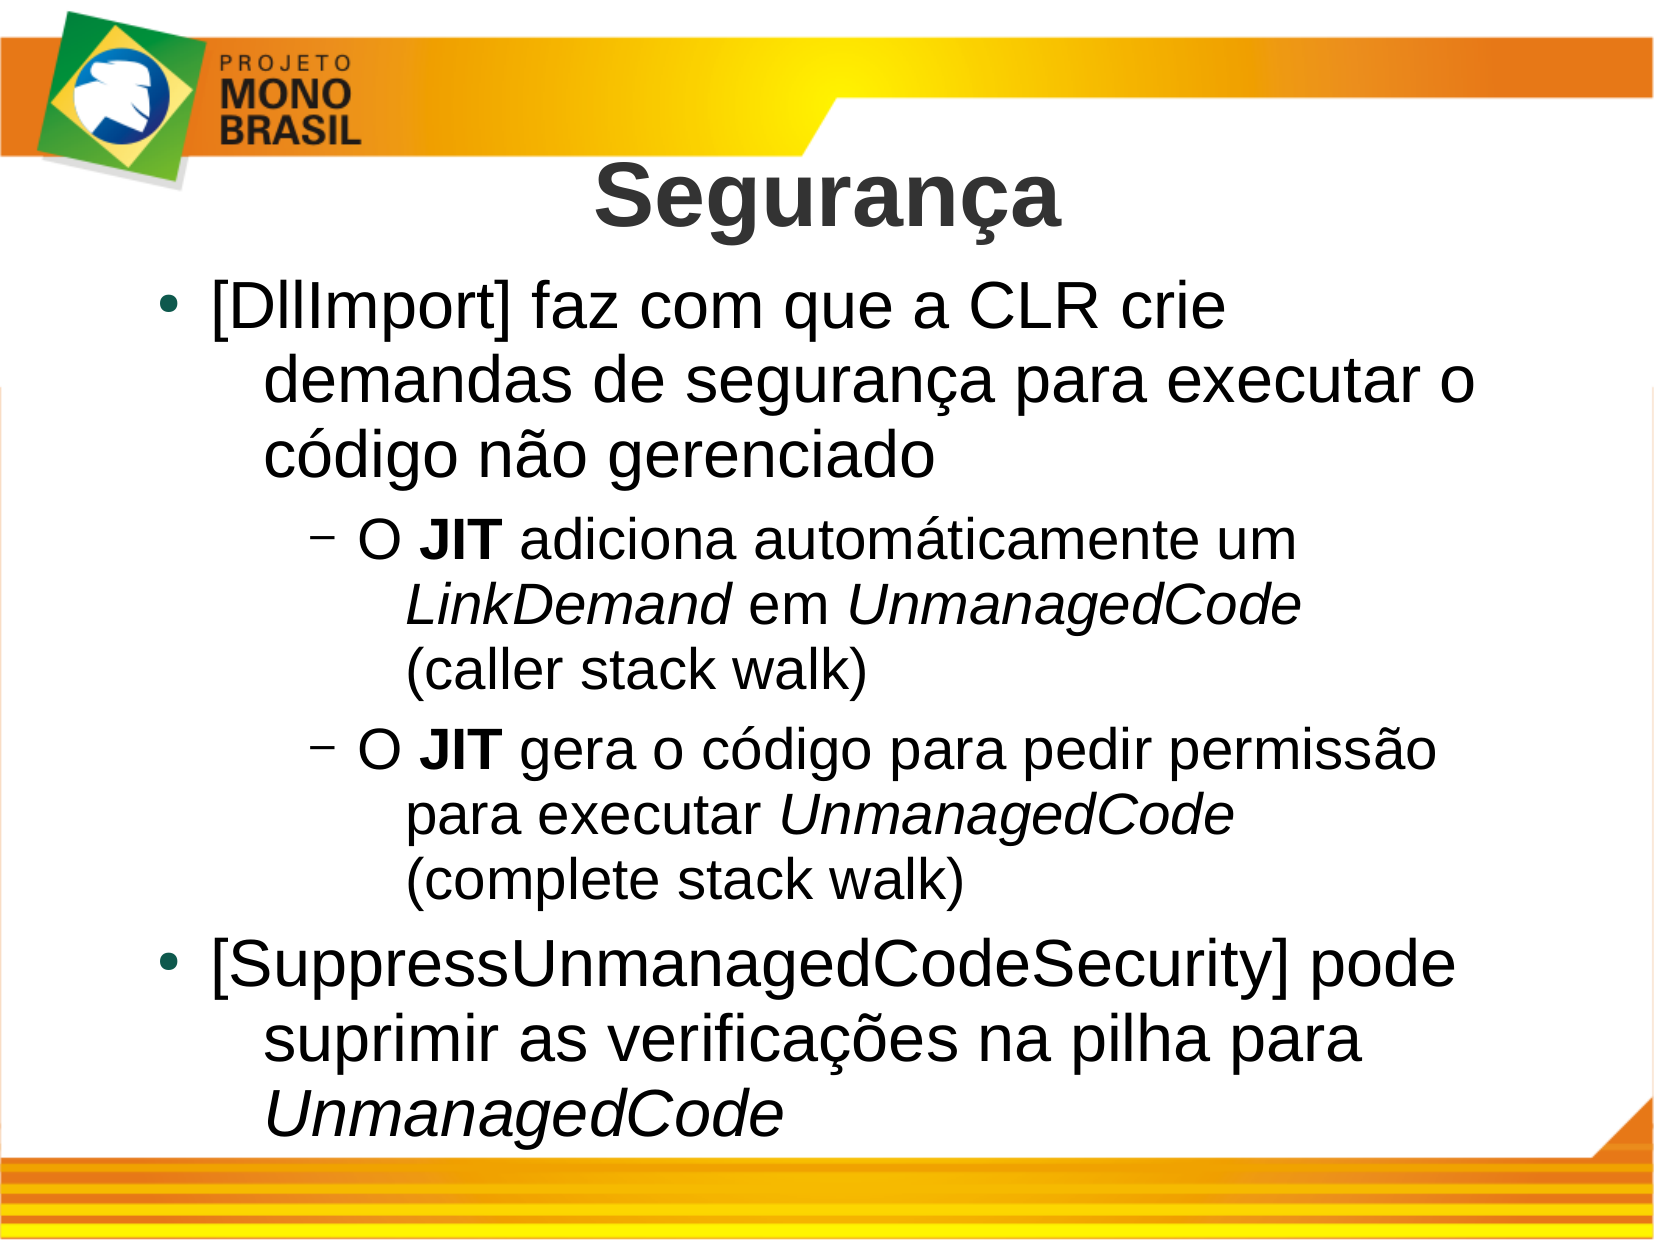

# Segurança
[DllImport] faz com que a CLR crie demandas de segurança para executar o código não gerenciado
O JIT adiciona automáticamente um LinkDemand em UnmanagedCode
(caller stack walk)
O JIT gera o código para pedir permissão para executar UnmanagedCode
(complete stack walk)
[SuppressUnmanagedCodeSecurity] pode suprimir as verificações na pilha para UnmanagedCode